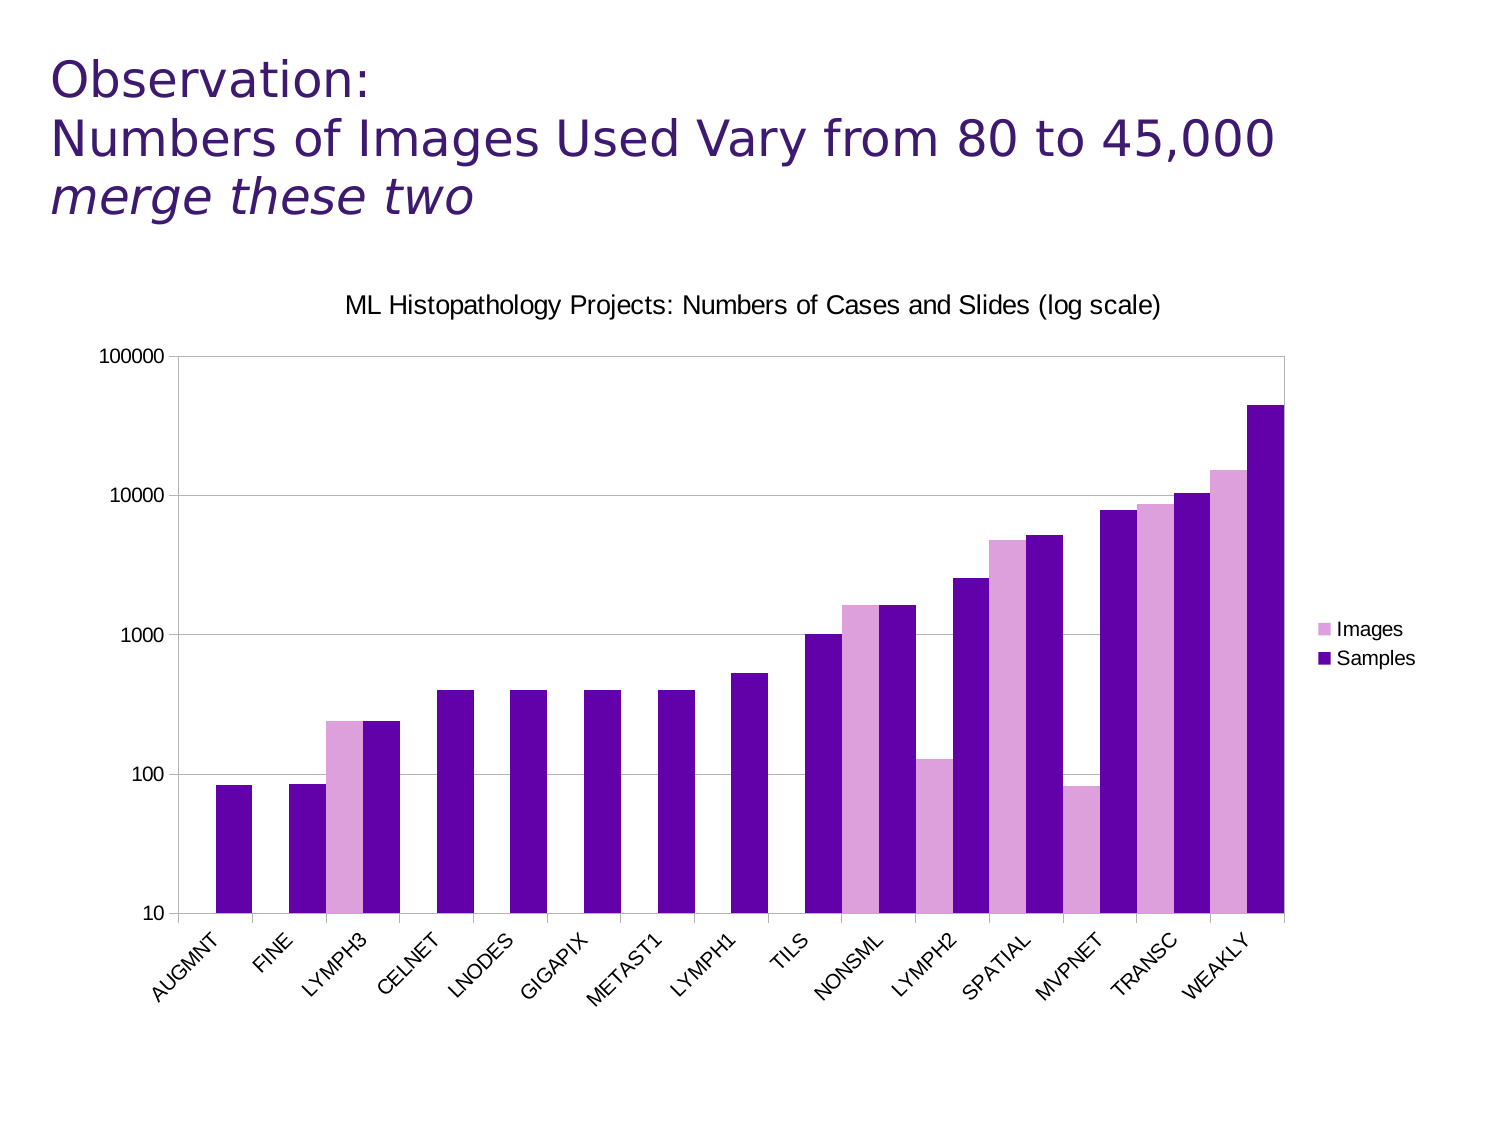

# Observation: Numbers of Images Used Vary from 80 to 45,000 merge these two
### Chart: ML Histopathology Projects: Numbers of Cases and Slides (log scale)
| Category | Images | Samples |
|---|---|---|
| AUGMNT | None | 84.0 |
| FINE | None | 85.0 |
| LYMPH3 | 240.0 | 240.0 |
| CELNET | None | 399.0 |
| LNODES | None | 400.0 |
| GIGAPIX | None | 400.0 |
| METAST1 | None | 400.0 |
| LYMPH1 | None | 536.0 |
| TILS | None | 1015.0 |
| NONSML | 1634.0 | 1635.0 |
| LYMPH2 | 128.0 | 2560.0 |
| SPATIAL | 4759.0 | 5202.0 |
| MVPNET | 82.0 | 7909.0 |
| TRANSC | 8725.0 | 10514.0 |
| WEAKLY | 15187.0 | 44732.0 |